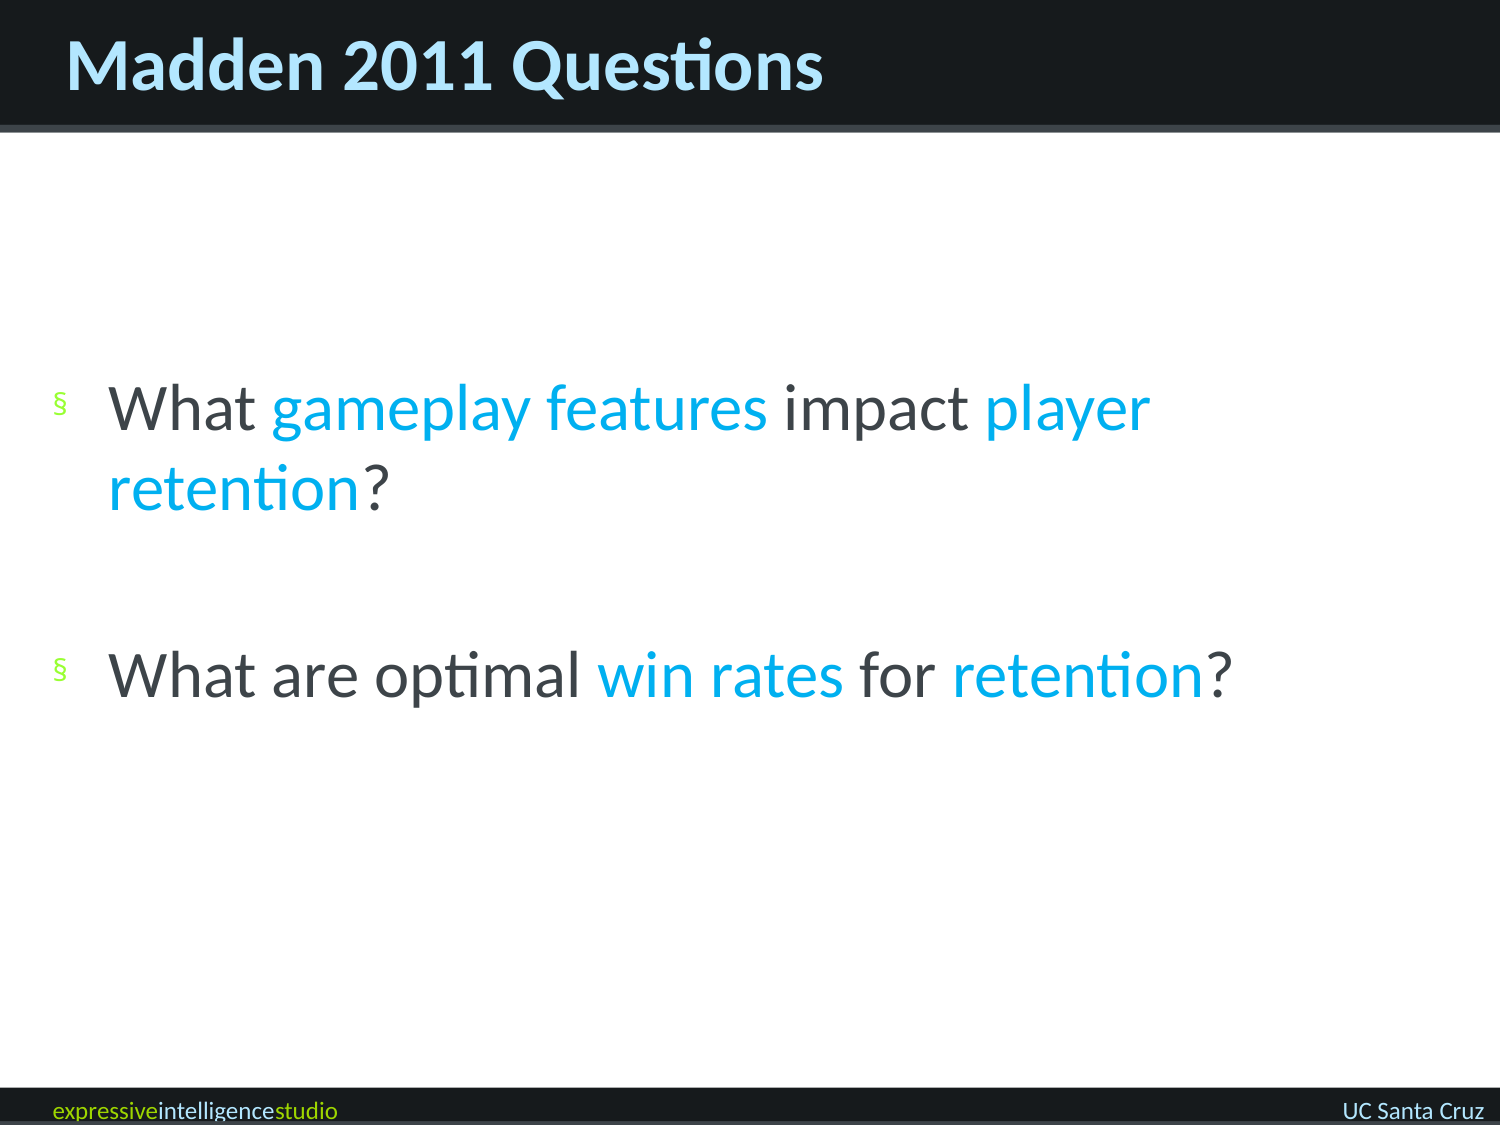

# Madden 2011 Questions
What gameplay features impact player retention?
What are optimal win rates for retention?